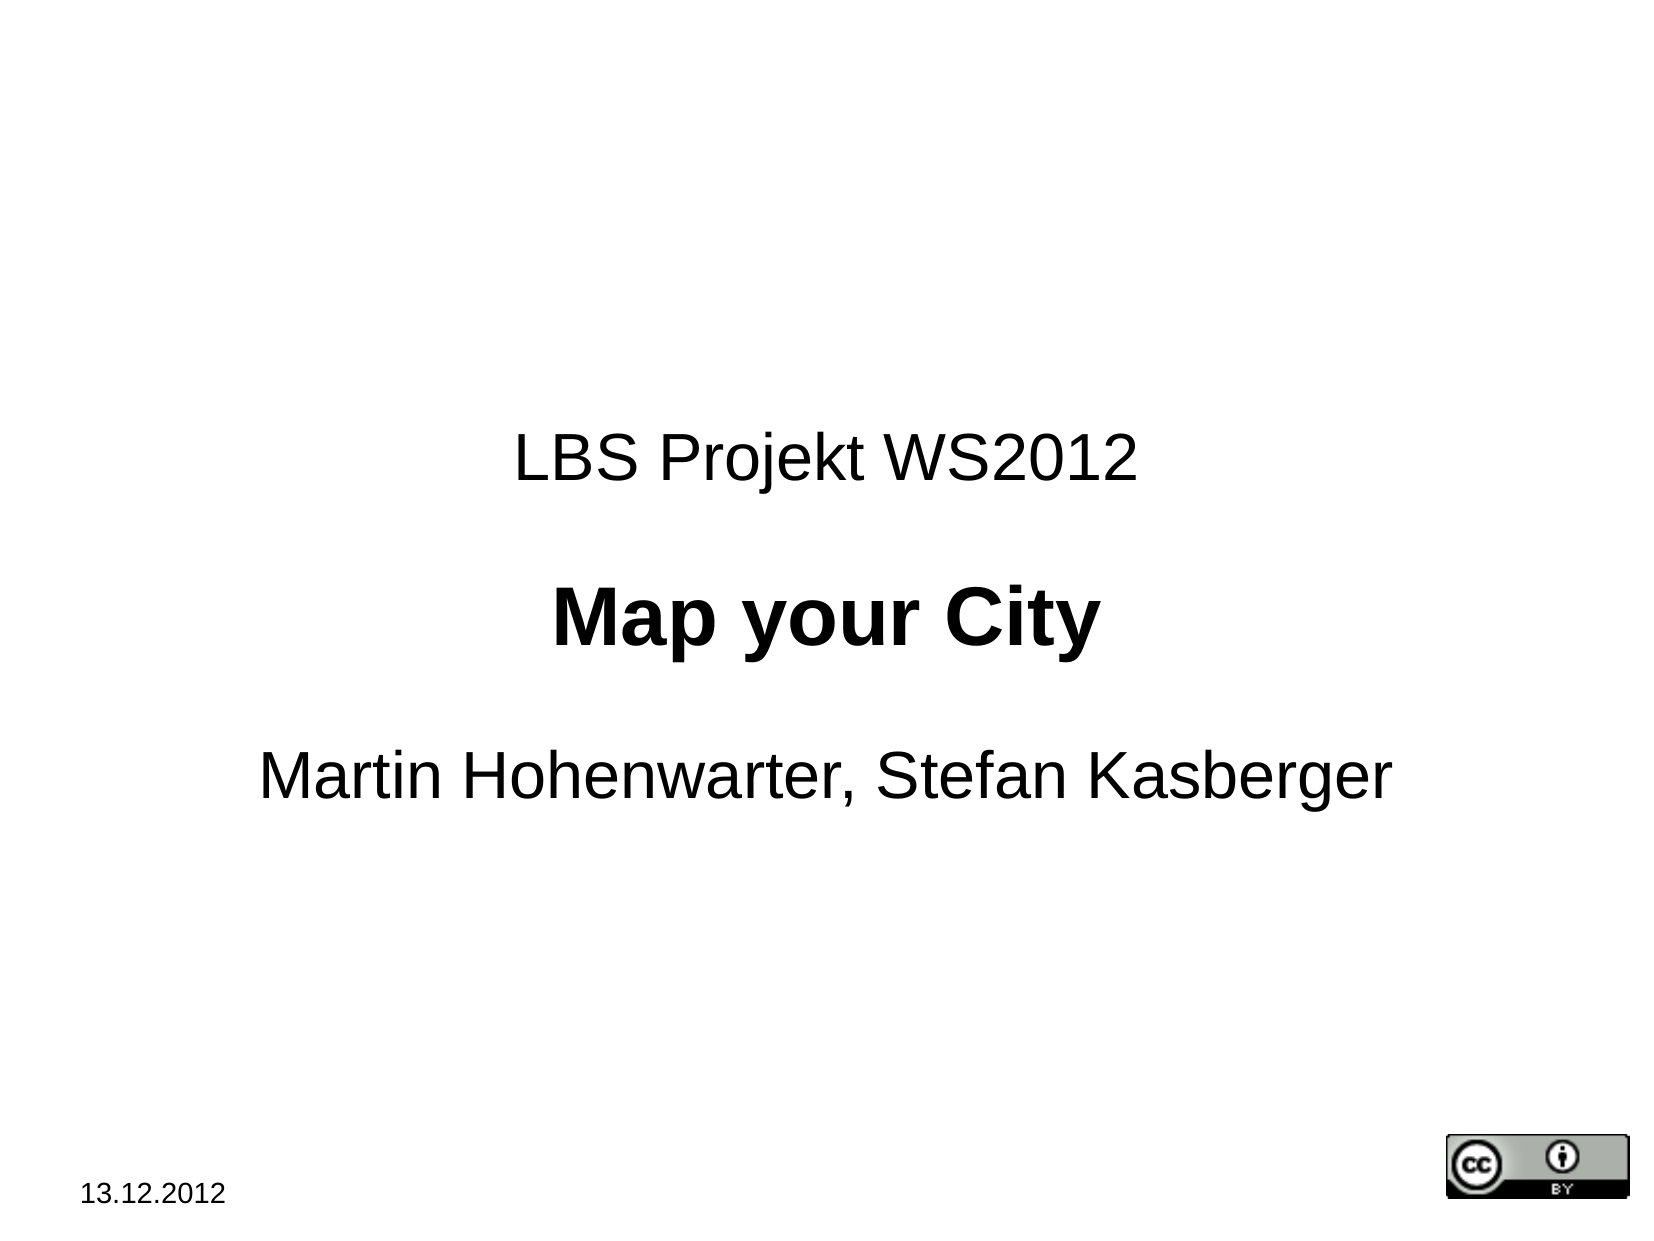

# LBS Projekt WS2012
Map your City
Martin Hohenwarter, Stefan Kasberger
13.12.2012